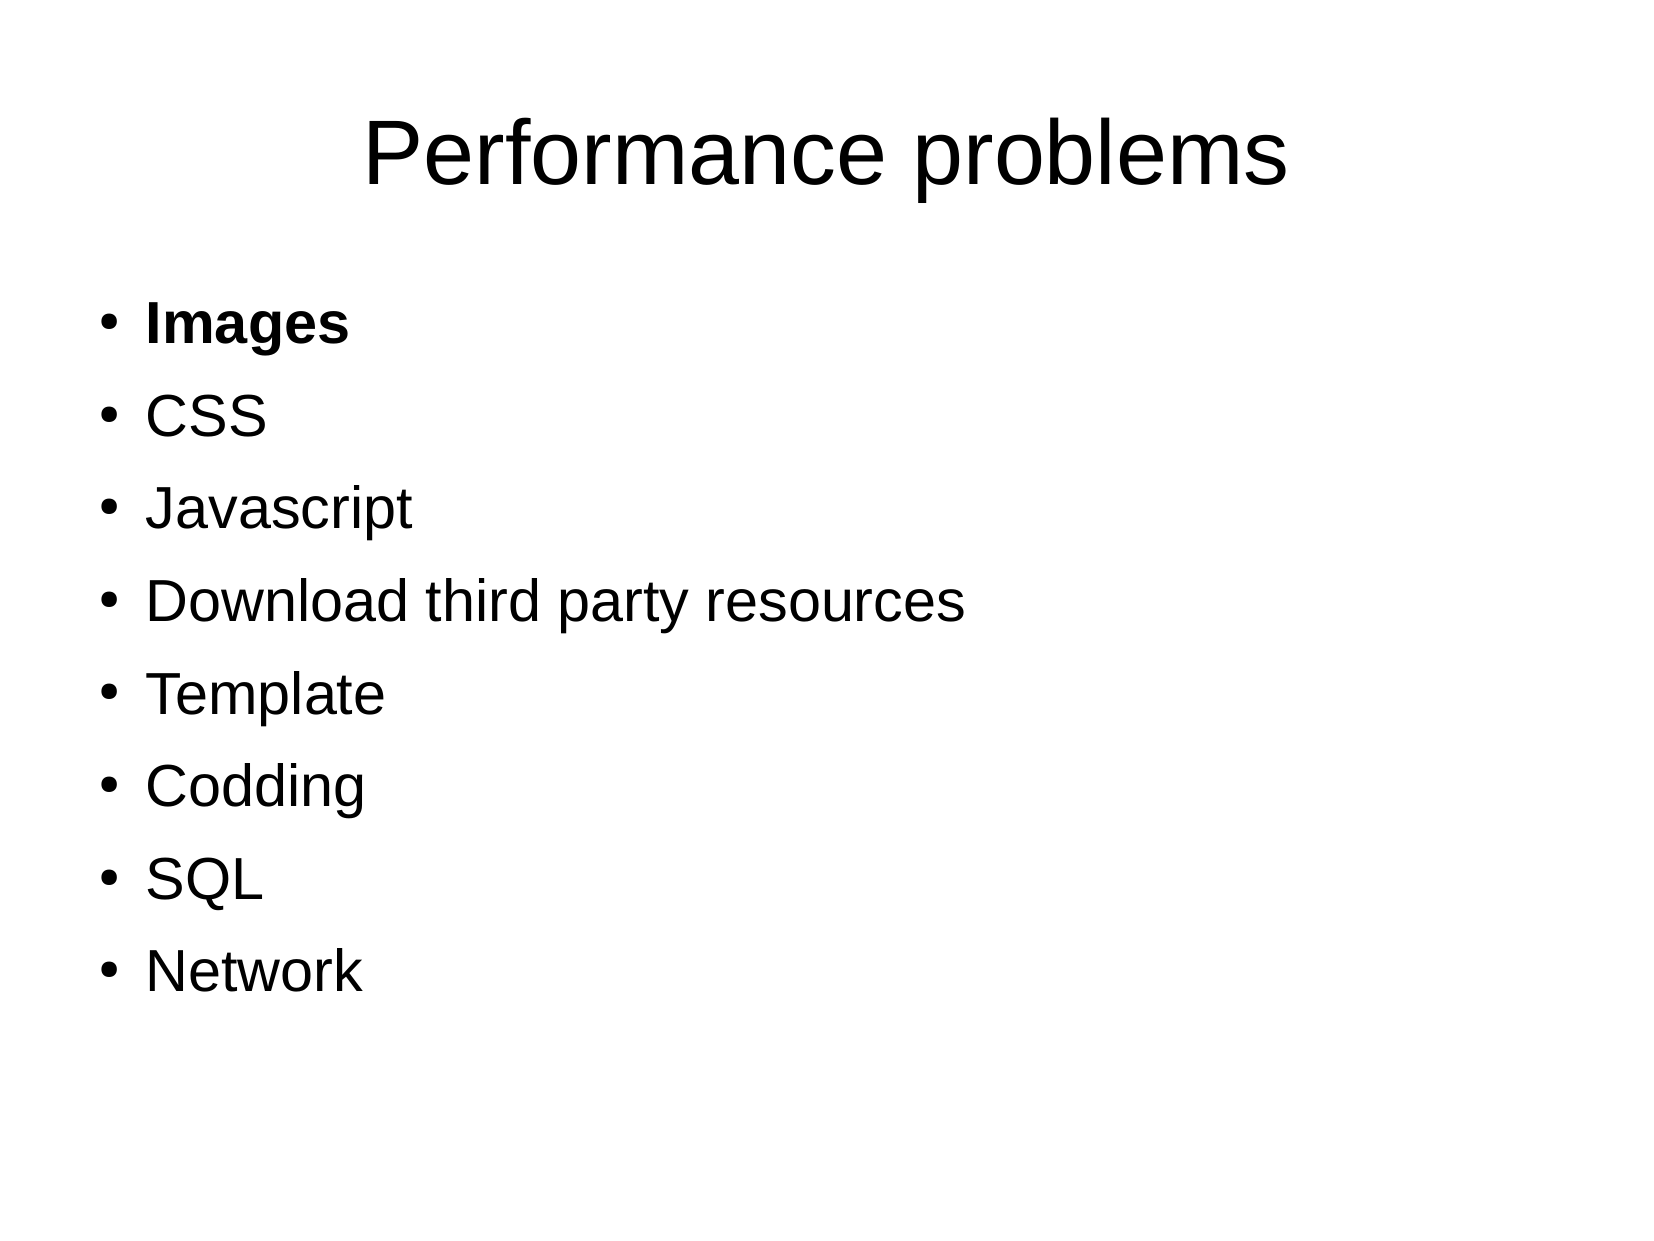

# Performance problems
Images
CSS
Javascript
Download third party resources
Template
Codding
SQL
Network